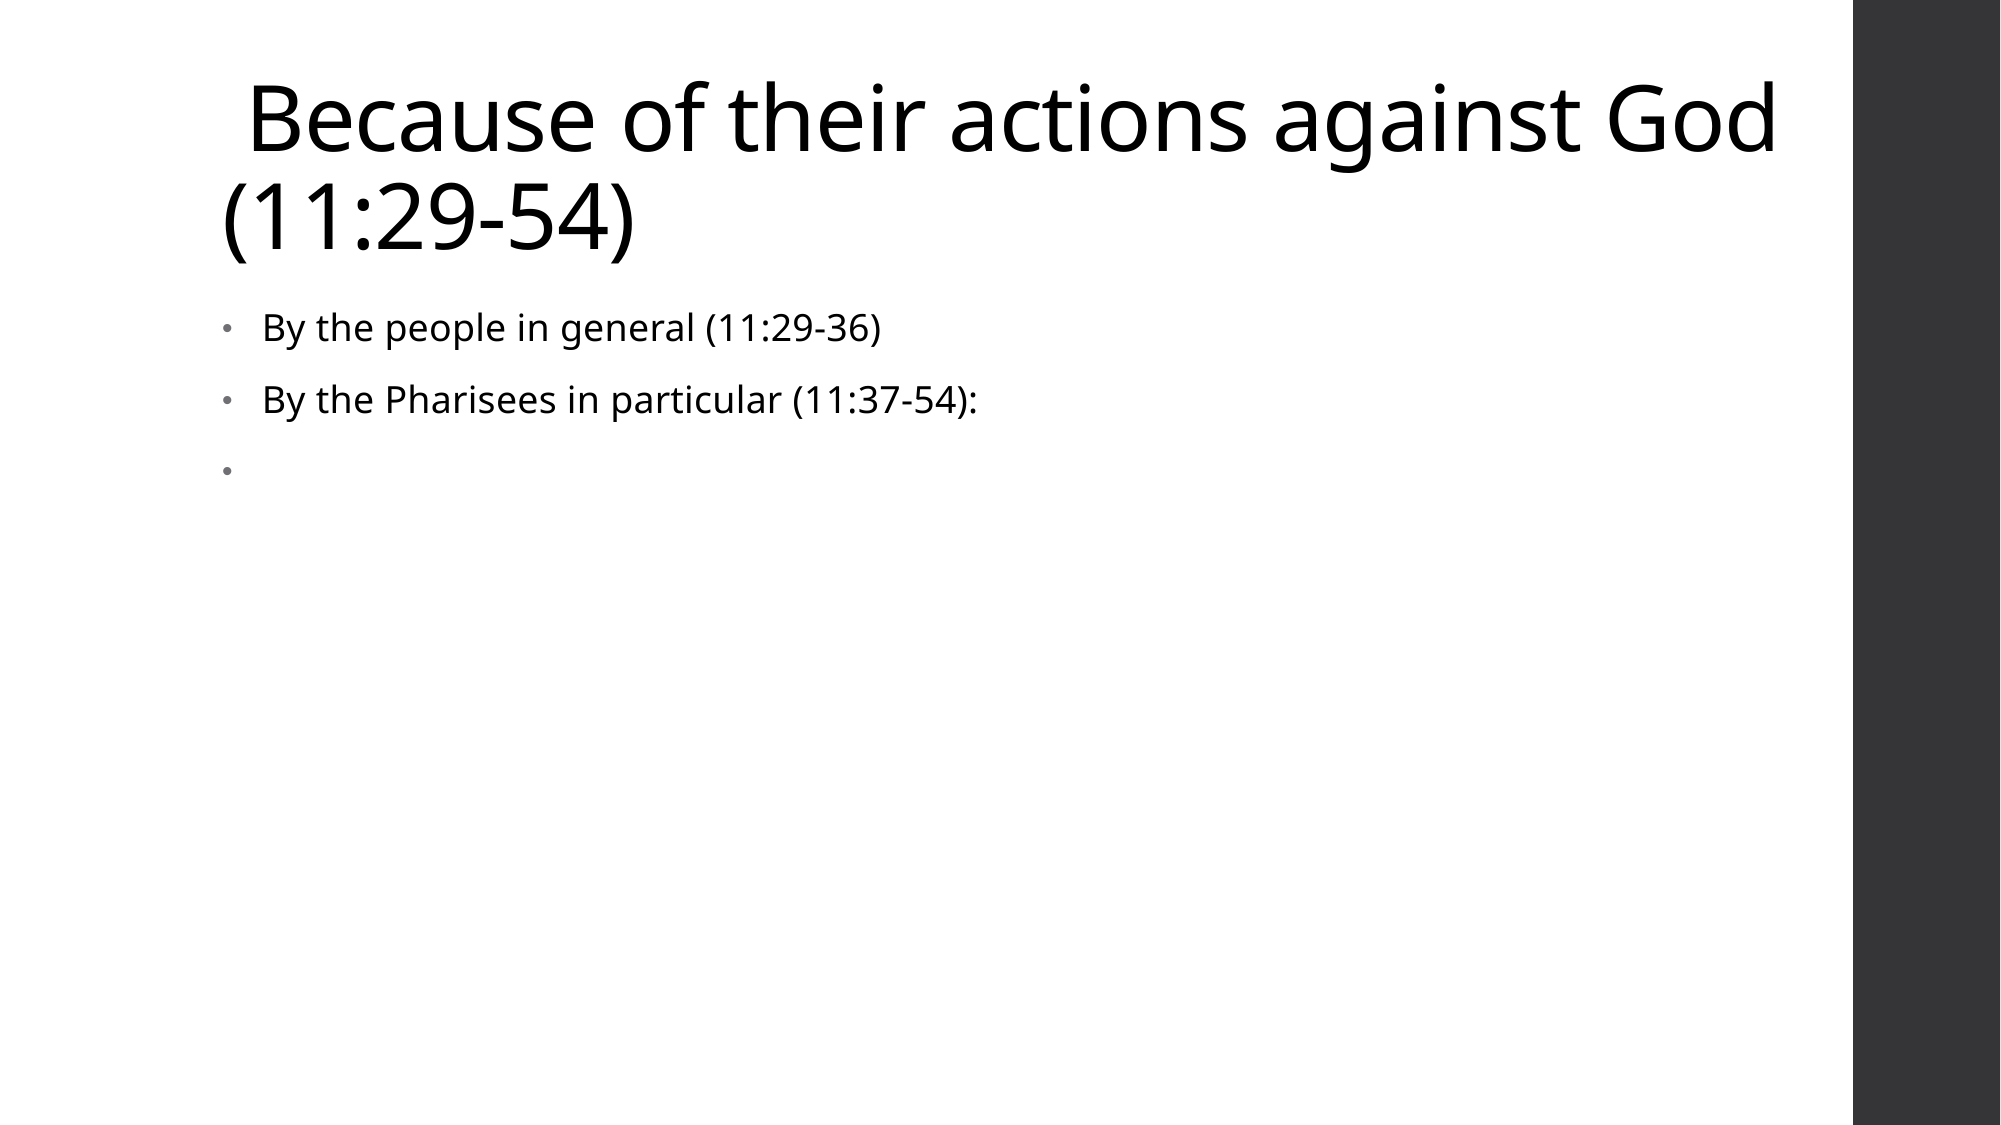

# Because of their actions against God (11:29-54)
 By the people in general (11:29-36)
 By the Pharisees in particular (11:37-54):